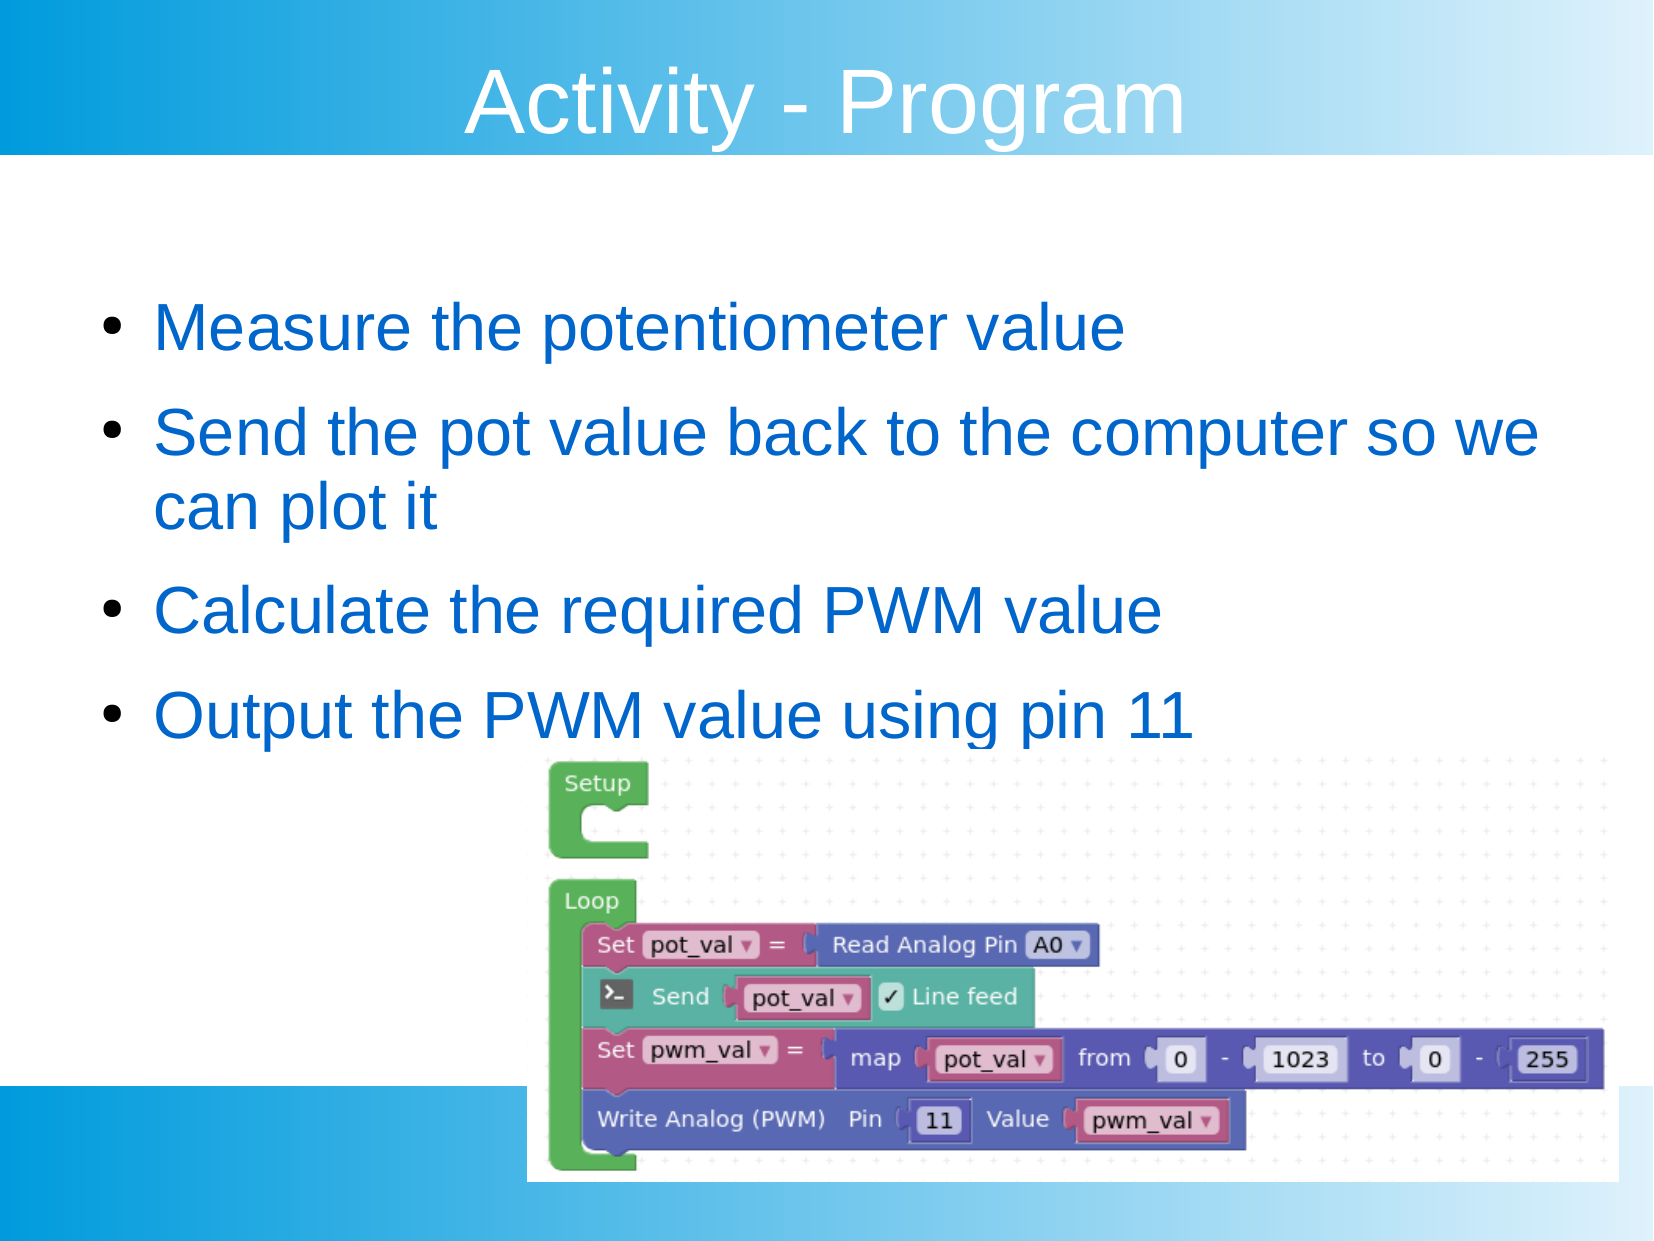

# Activity - Program
Measure the potentiometer value
Send the pot value back to the computer so we can plot it
Calculate the required PWM value
Output the PWM value using pin 11